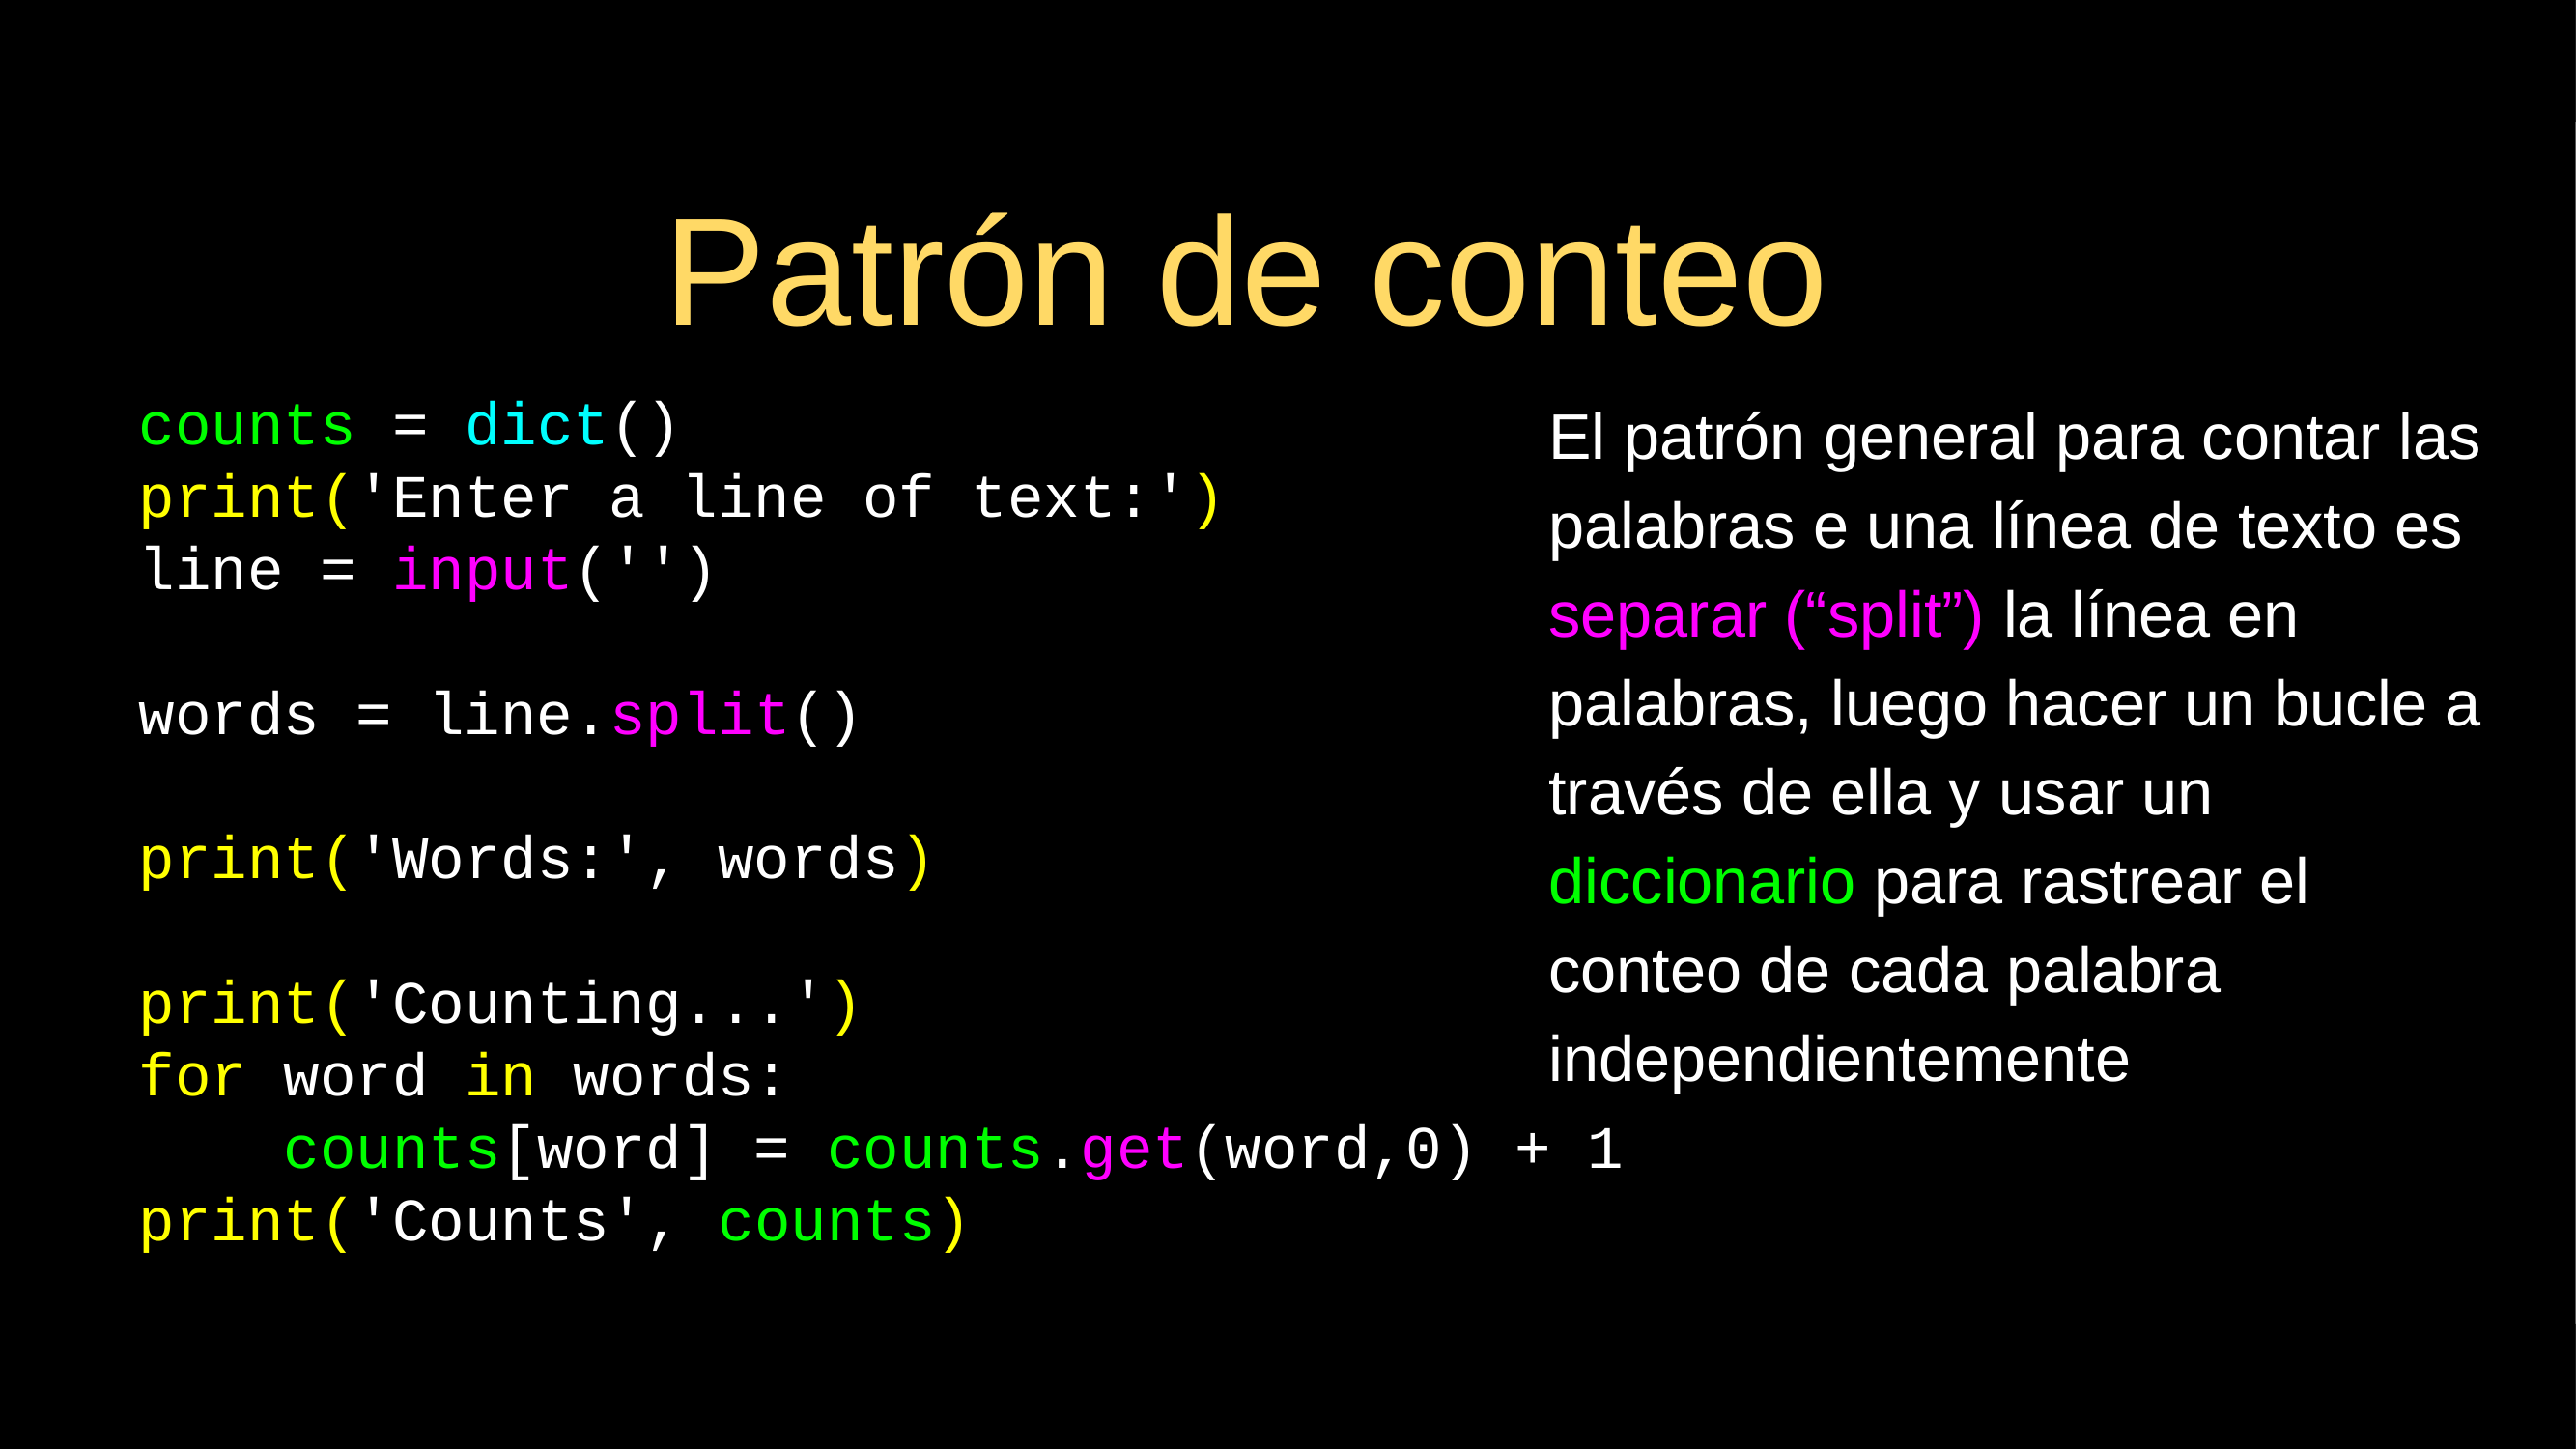

# Patrón de conteo
counts = dict()
print('Enter a line of text:')
line = input('')
words = line.split()
print('Words:', words)
print('Counting...')
for word in words:
 counts[word] = counts.get(word,0) + 1
print('Counts', counts)
El patrón general para contar las palabras e una línea de texto es separar (“split”) la línea en palabras, luego hacer un bucle a través de ella y usar un diccionario para rastrear el conteo de cada palabra independientemente